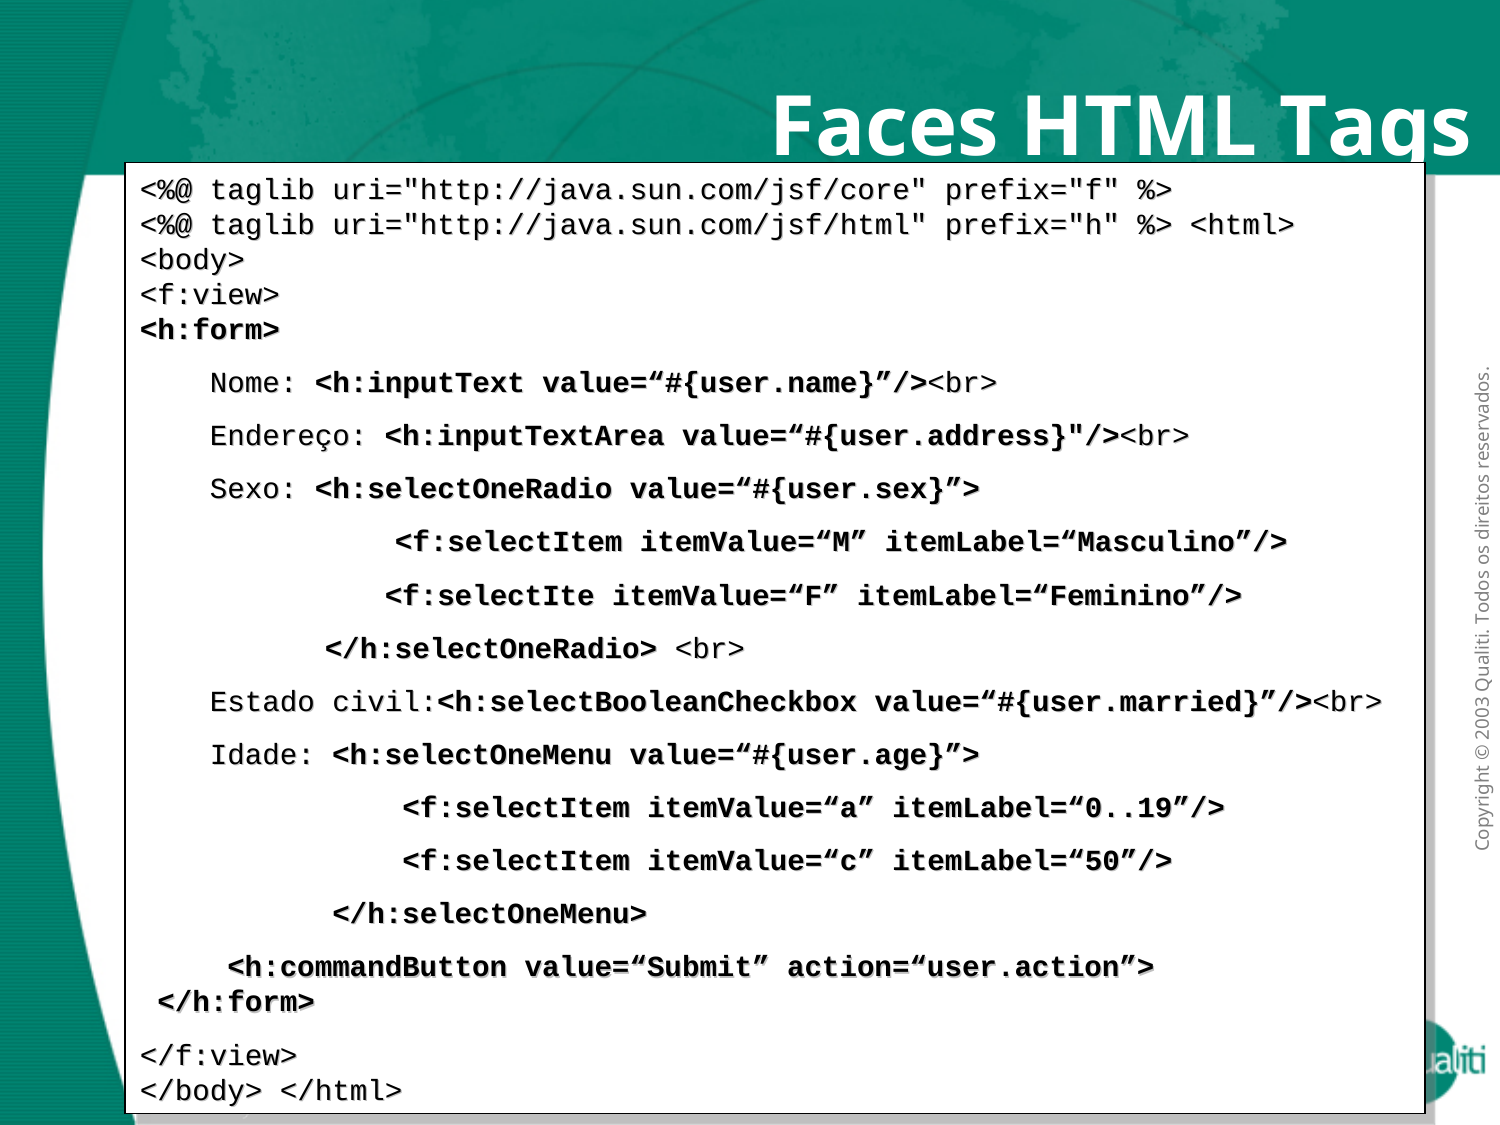

# Faces HTML Tags
<%@ taglib uri="http://java.sun.com/jsf/core" prefix="f" %>
<%@ taglib uri="http://java.sun.com/jsf/html" prefix="h" %> <html> <body>
<f:view>
<h:form>
 Nome: <h:inputText value=“#{user.name}”/><br>
 Endereço: <h:inputTextArea value=“#{user.address}"/><br>
 Sexo: <h:selectOneRadio value=“#{user.sex}”>
	 <f:selectItem itemValue=“M” itemLabel=“Masculino”/>
 <f:selectIte itemValue=“F” itemLabel=“Feminino”/>
	 </h:selectOneRadio> <br>
 Estado civil:<h:selectBooleanCheckbox value=“#{user.married}”/><br>
 Idade: <h:selectOneMenu value=“#{user.age}”>
 <f:selectItem itemValue=“a” itemLabel=“0..19”/>
 <f:selectItem itemValue=“c” itemLabel=“50”/>
 </h:selectOneMenu>
 <h:commandButton value=“Submit” action=“user.action”>
 </h:form>
</f:view>
</body> </html>